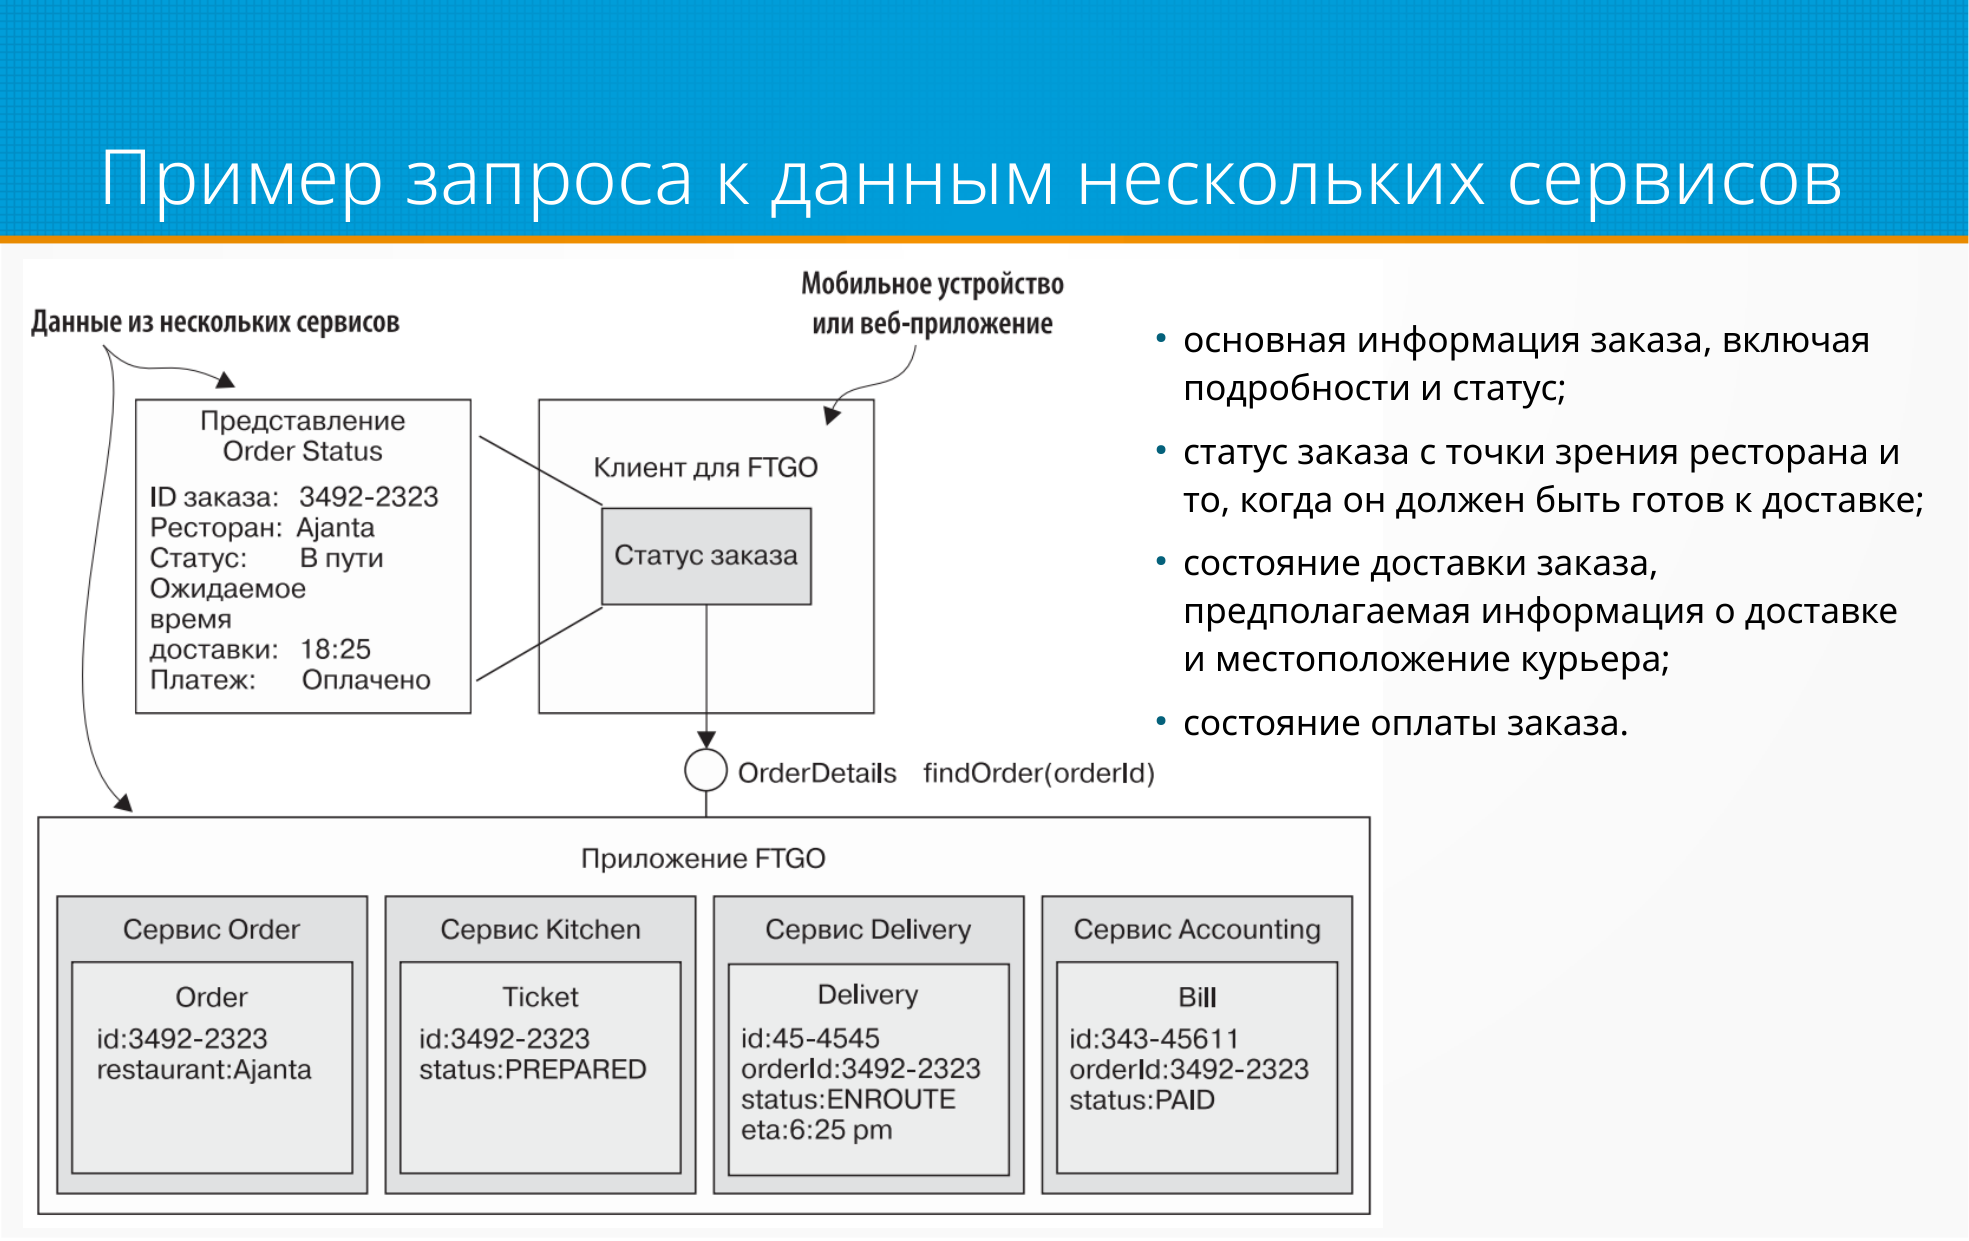

# Пример запроса к данным нескольких сервисов
основная информация заказа, включая подробности и статус;
статус заказа с точки зрения ресторана и то, когда он должен быть готов к доставке;
состояние доставки заказа, предполагаемая информация о доставке и местоположение курьера;
состояние оплаты заказа.